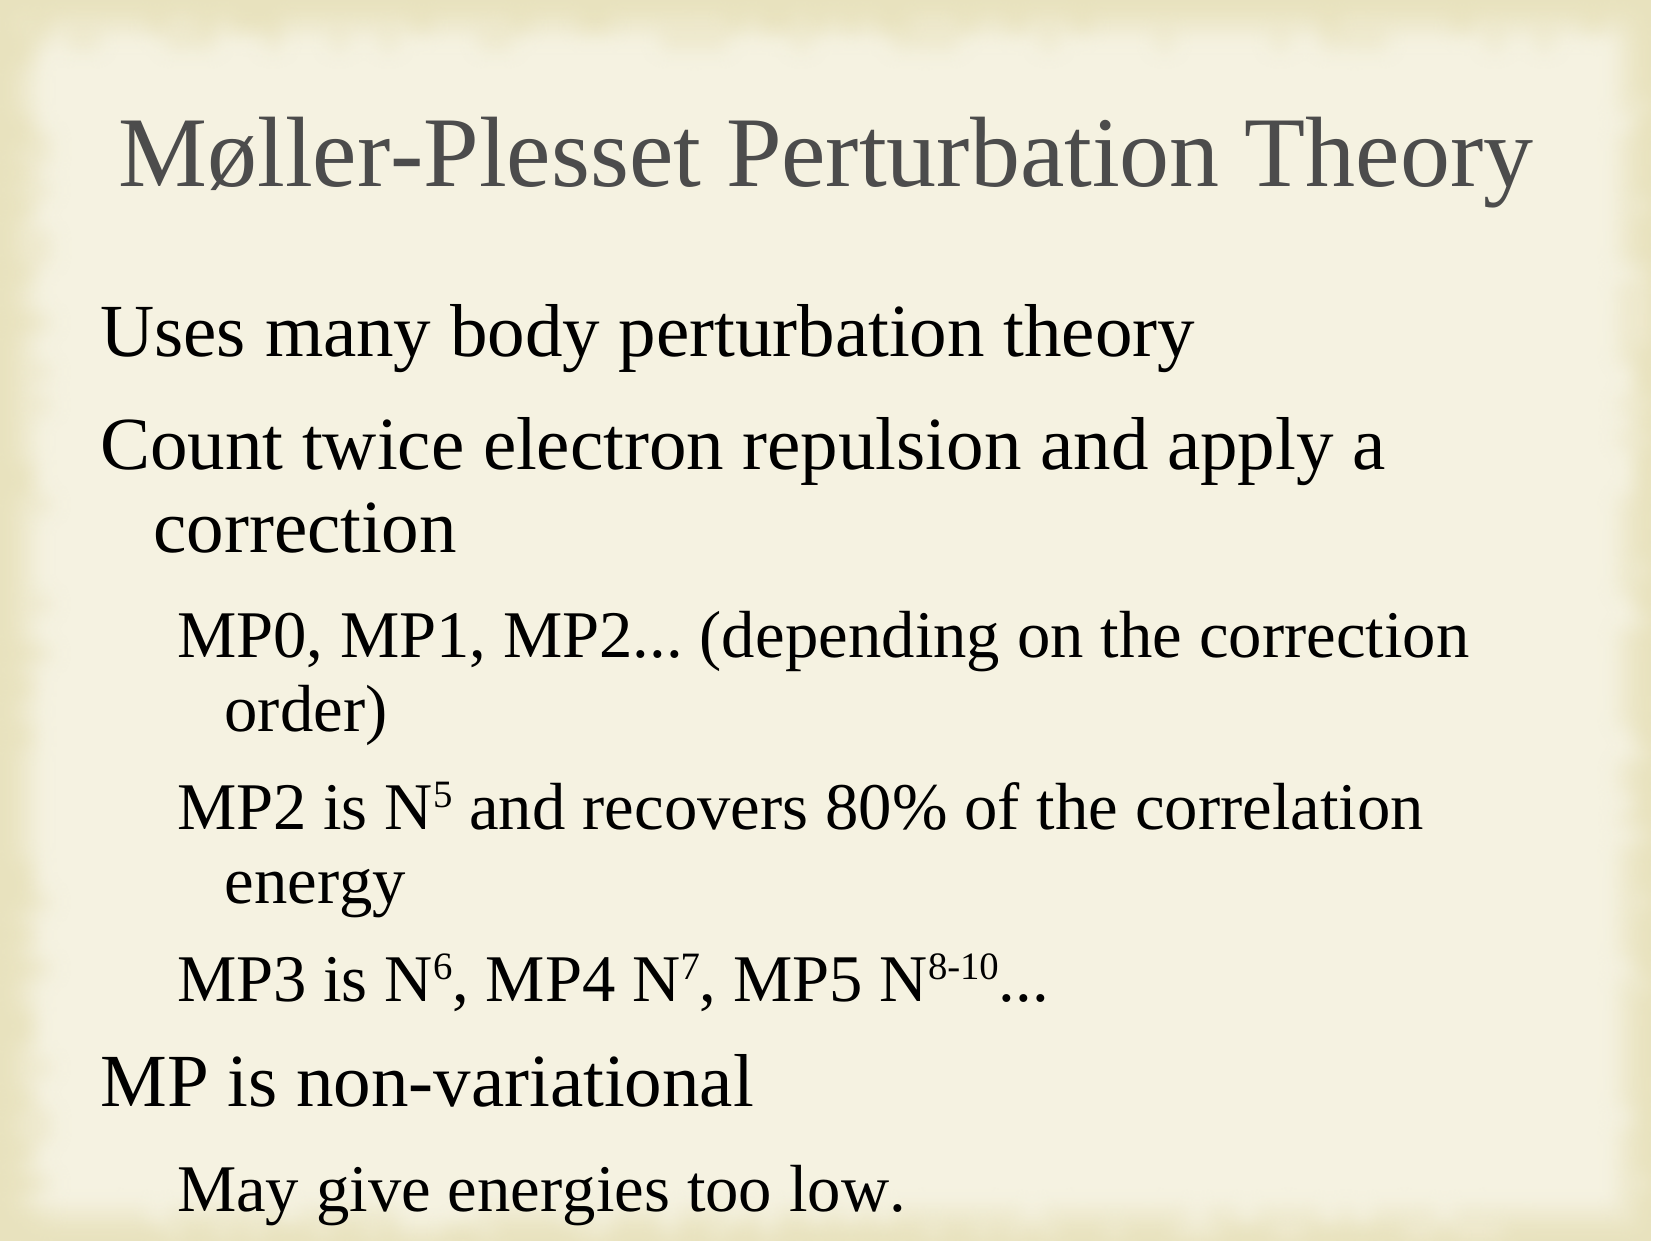

# Møller-Plesset Perturbation Theory
Uses many body perturbation theory
Count twice electron repulsion and apply a correction
MP0, MP1, MP2... (depending on the correction order)
MP2 is N5 and recovers 80% of the correlation energy
MP3 is N6, MP4 N7, MP5 N8-10...
MP is non-variational
May give energies too low.